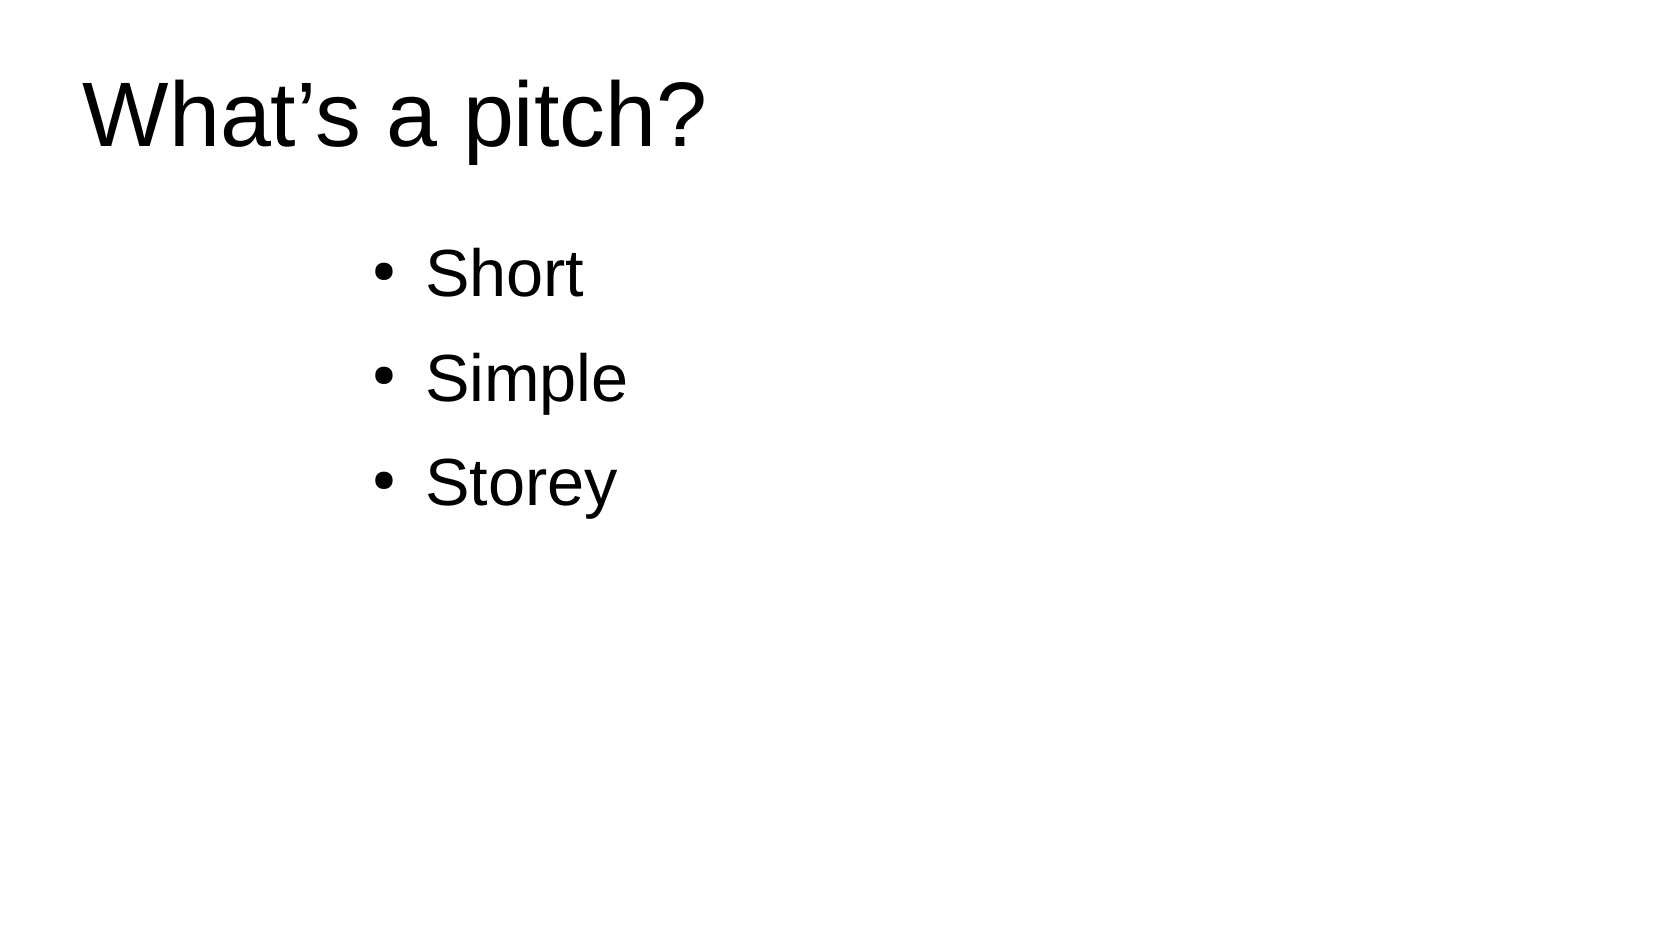

# What’s a pitch?
Short
Simple
Storey